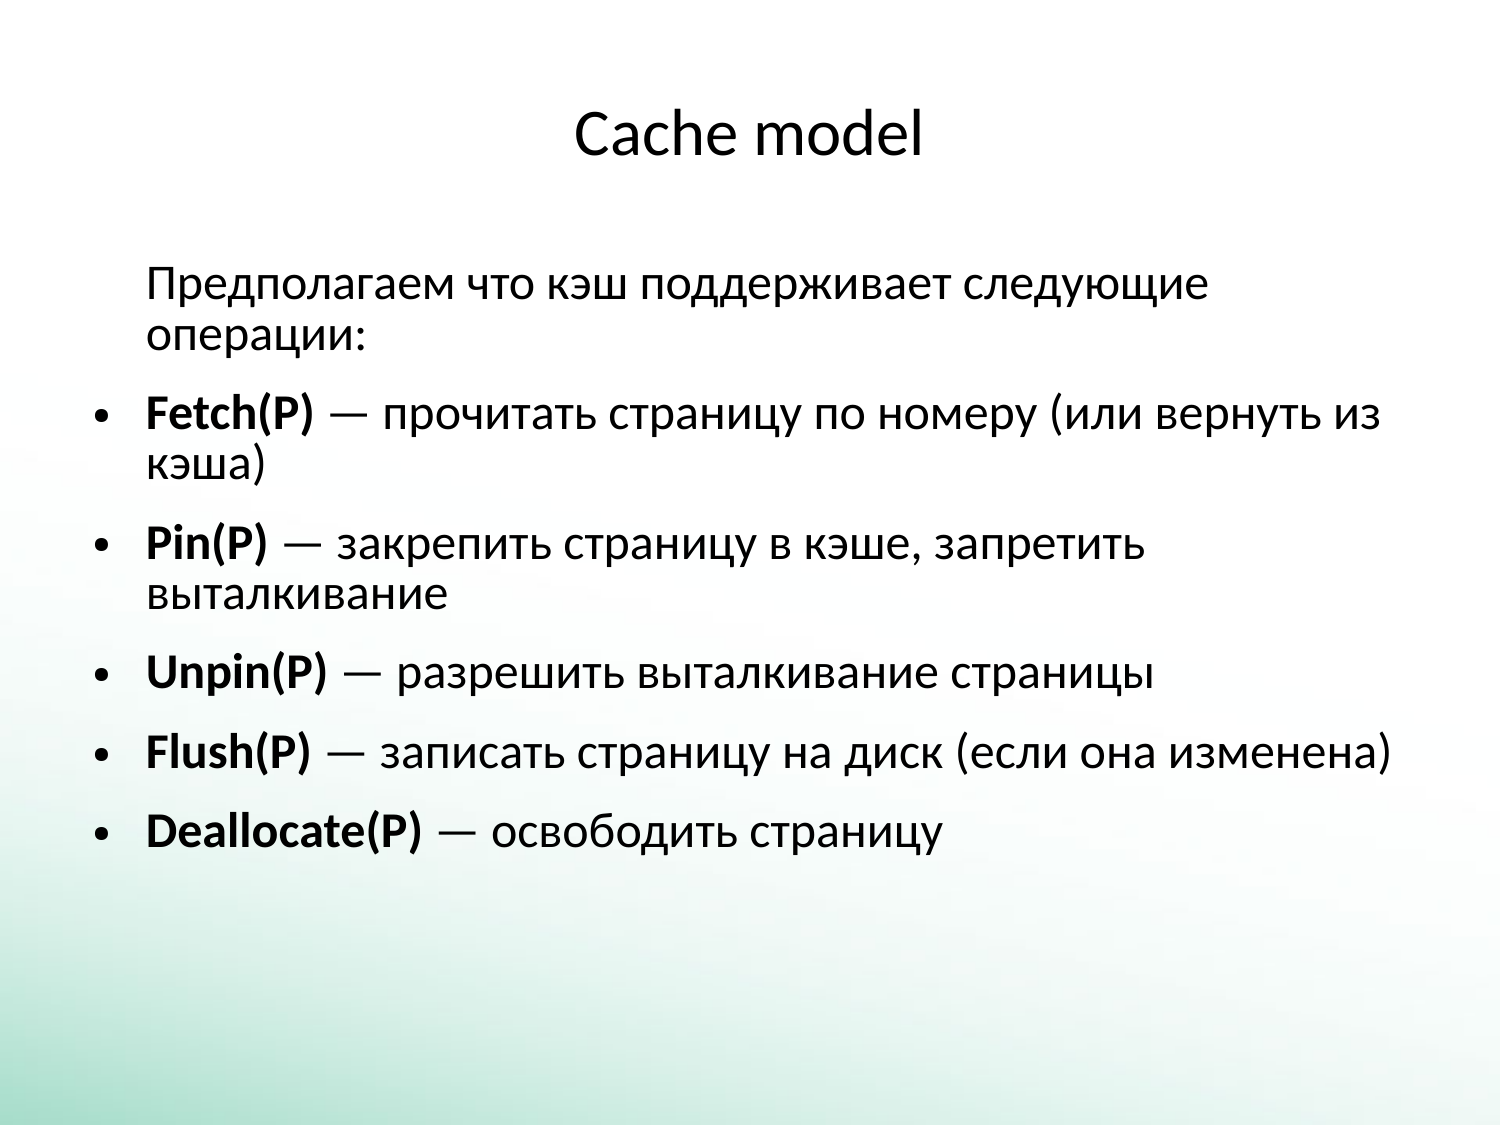

# Cache model
Предполагаем что кэш поддерживает следующие операции:
Fetch(P) — прочитать страницу по номеру (или вернуть из кэша)
Pin(P) — закрепить страницу в кэше, запретить выталкивание
Unpin(P) — разрешить выталкивание страницы
Flush(P) — записать страницу на диск (если она изменена)
Deallocate(P) — освободить страницу